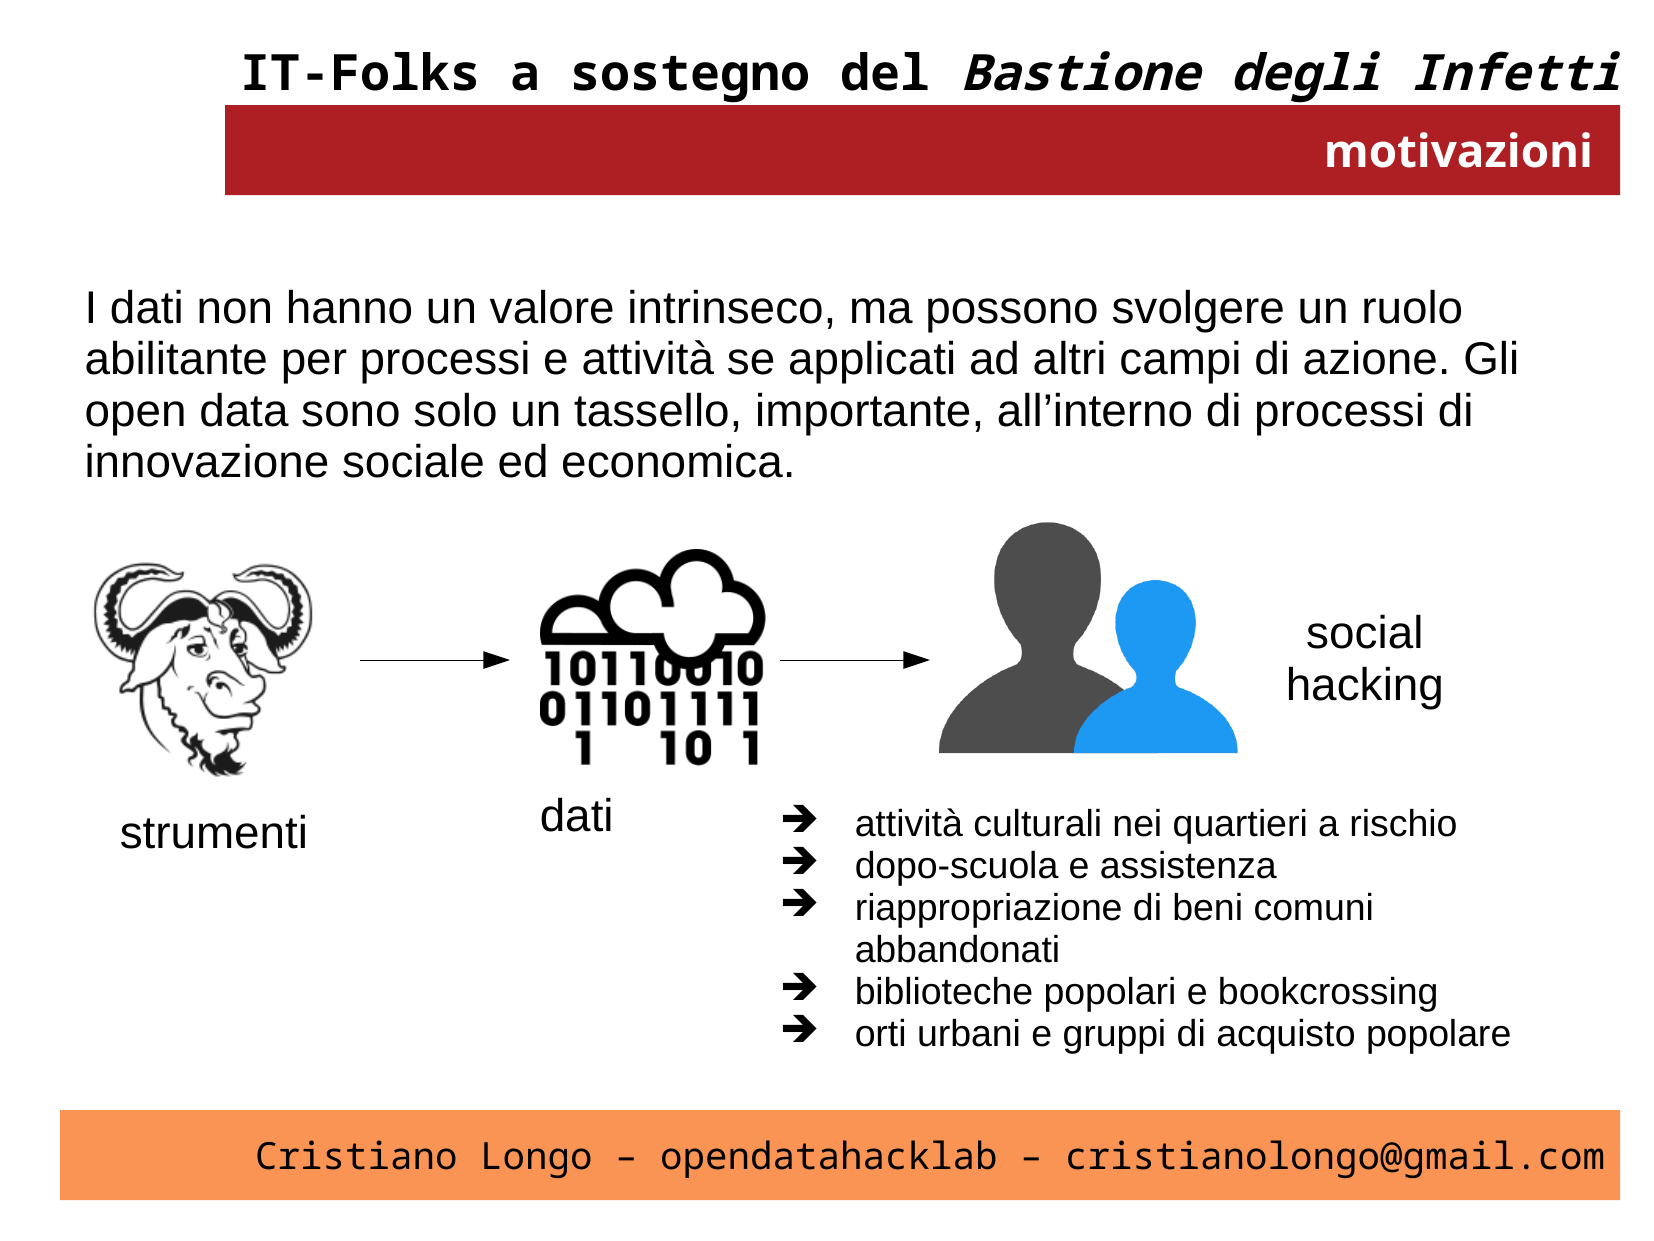

IT-Folks a sostegno del Bastione degli Infetti
motivazioni
I dati non hanno un valore intrinseco, ma possono svolgere un ruolo abilitante per processi e attività se applicati ad altri campi di azione. Gli open data sono solo un tassello, importante, all’interno di processi di innovazione sociale ed economica.
social hacking
dati
attività culturali nei quartieri a rischio
dopo-scuola e assistenza
riappropriazione di beni comuni abbandonati
biblioteche popolari e bookcrossing
orti urbani e gruppi di acquisto popolare
strumenti
Cristiano Longo – opendatahacklab – cristianolongo@gmail.com